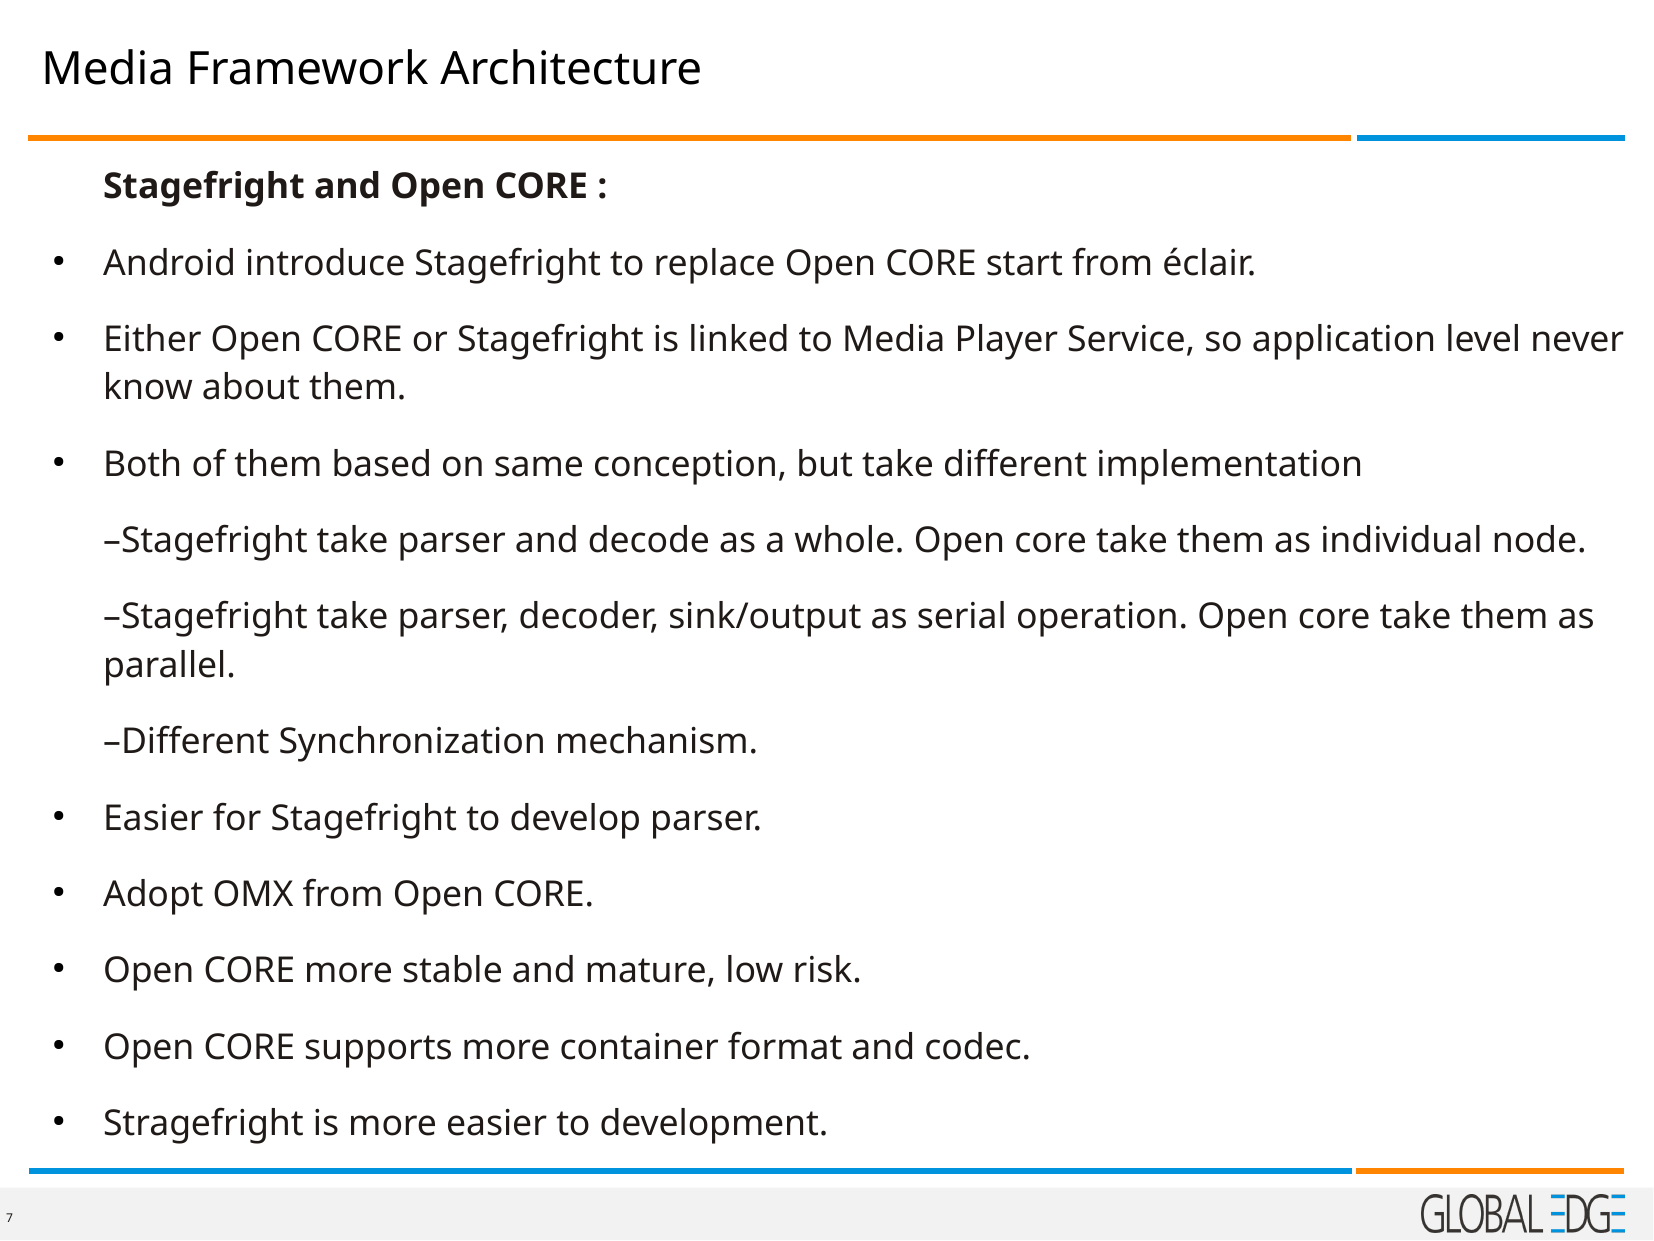

# Media Framework Architecture
Stagefright and Open CORE :
Android introduce Stagefright to replace Open CORE start from éclair.
Either Open CORE or Stagefright is linked to Media Player Service, so application level never know about them.
Both of them based on same conception, but take different implementation
–Stagefright take parser and decode as a whole. Open core take them as individual node.
–Stagefright take parser, decoder, sink/output as serial operation. Open core take them as parallel.
–Different Synchronization mechanism.
Easier for Stagefright to develop parser.
Adopt OMX from Open CORE.
Open CORE more stable and mature, low risk.
Open CORE supports more container format and codec.
Stragefright is more easier to development.